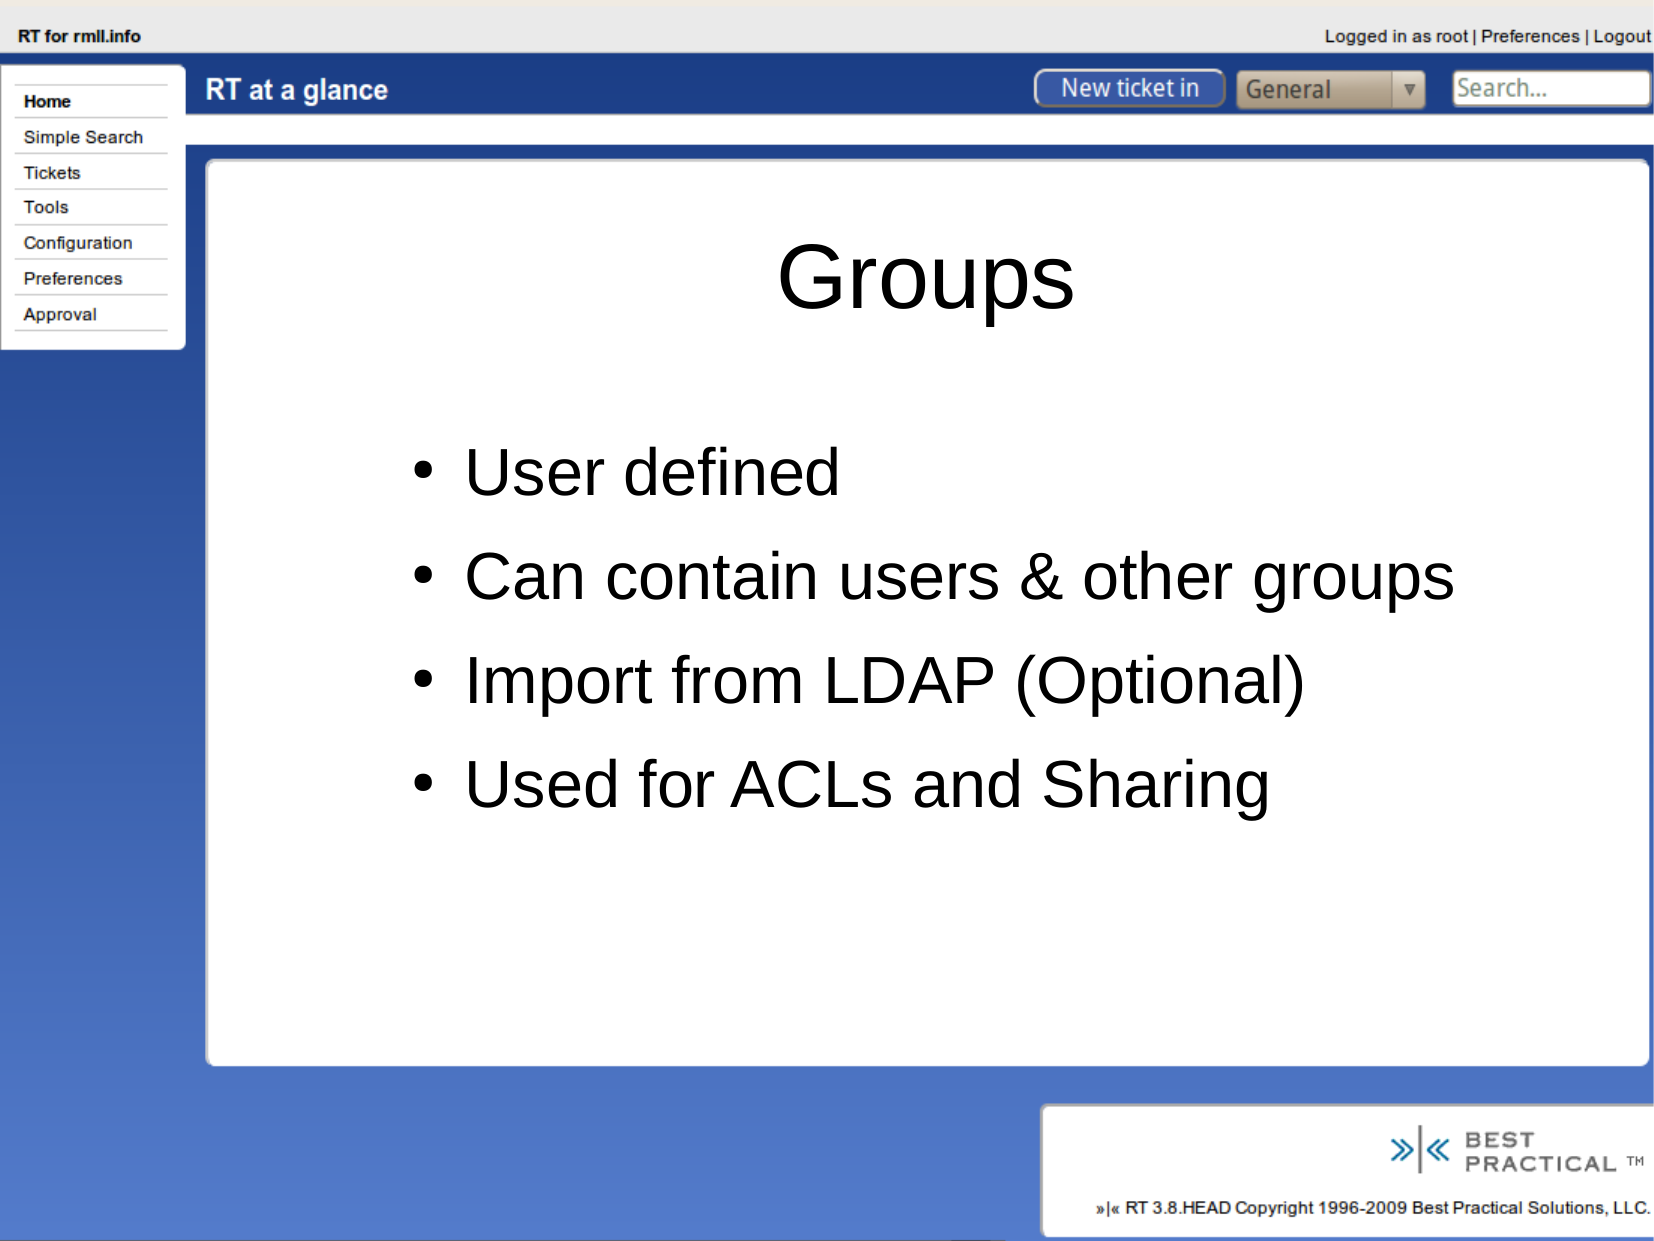

# Groups
User defined
Can contain users & other groups
Import from LDAP (Optional)
Used for ACLs and Sharing